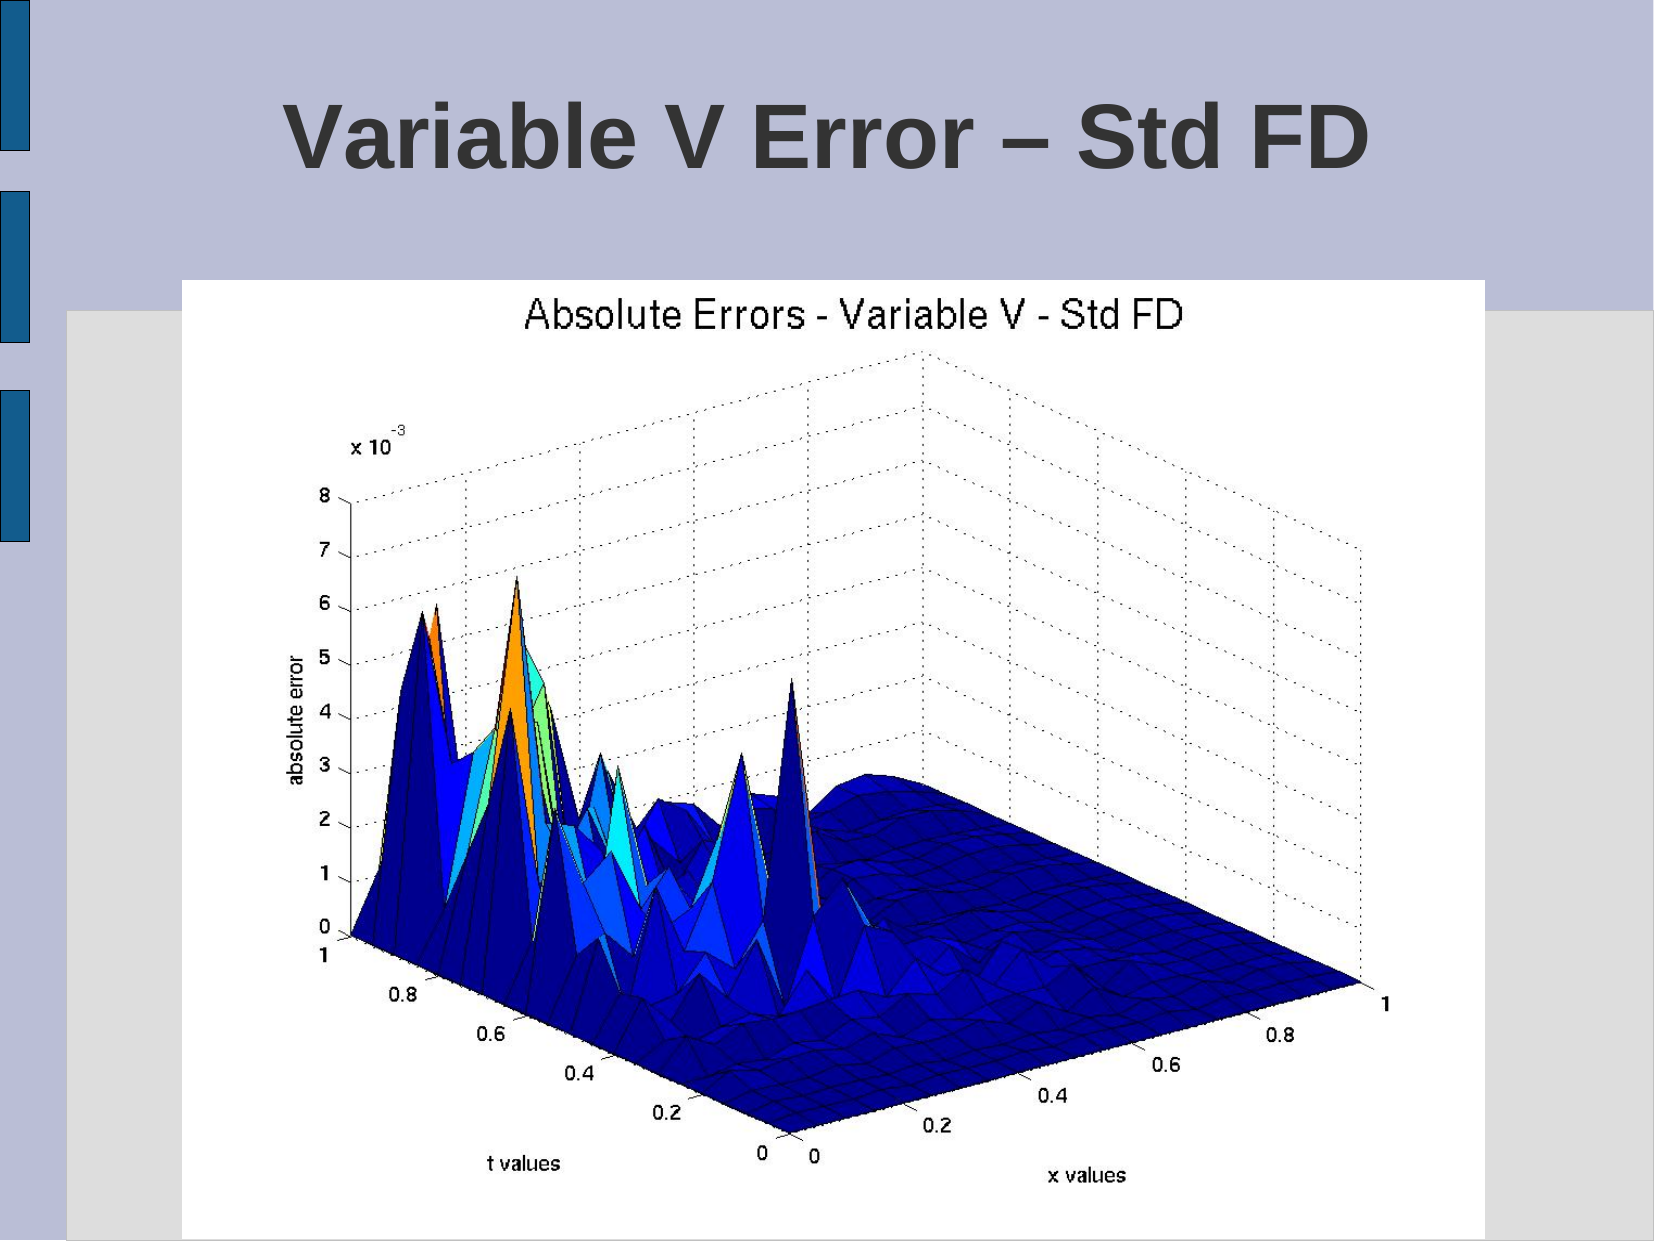

# Variable V Error – Std FD